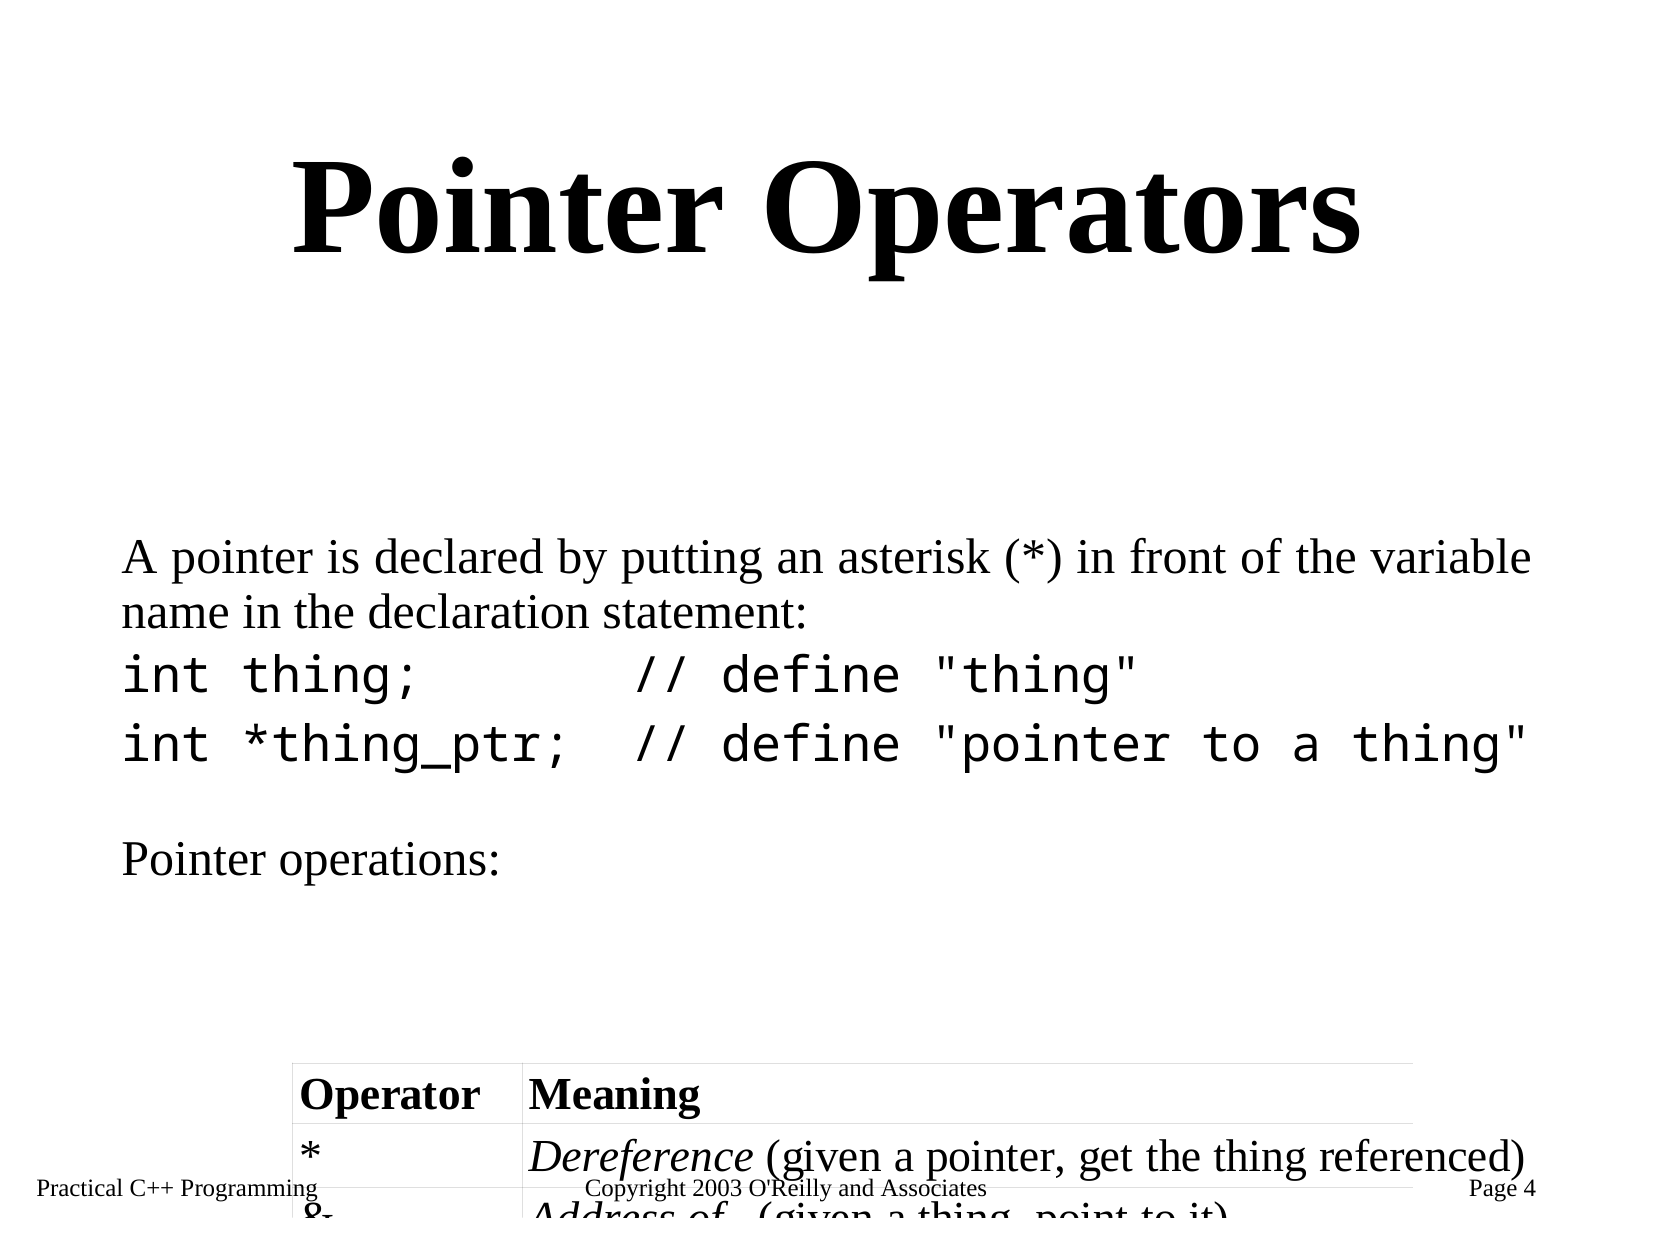

# Pointer Operators
A pointer is declared by putting an asterisk (*) in front of the variable name in the declaration statement:
int thing;       // define "thing"
int *thing_ptr;  // define "pointer to a thing"
Pointer operations: